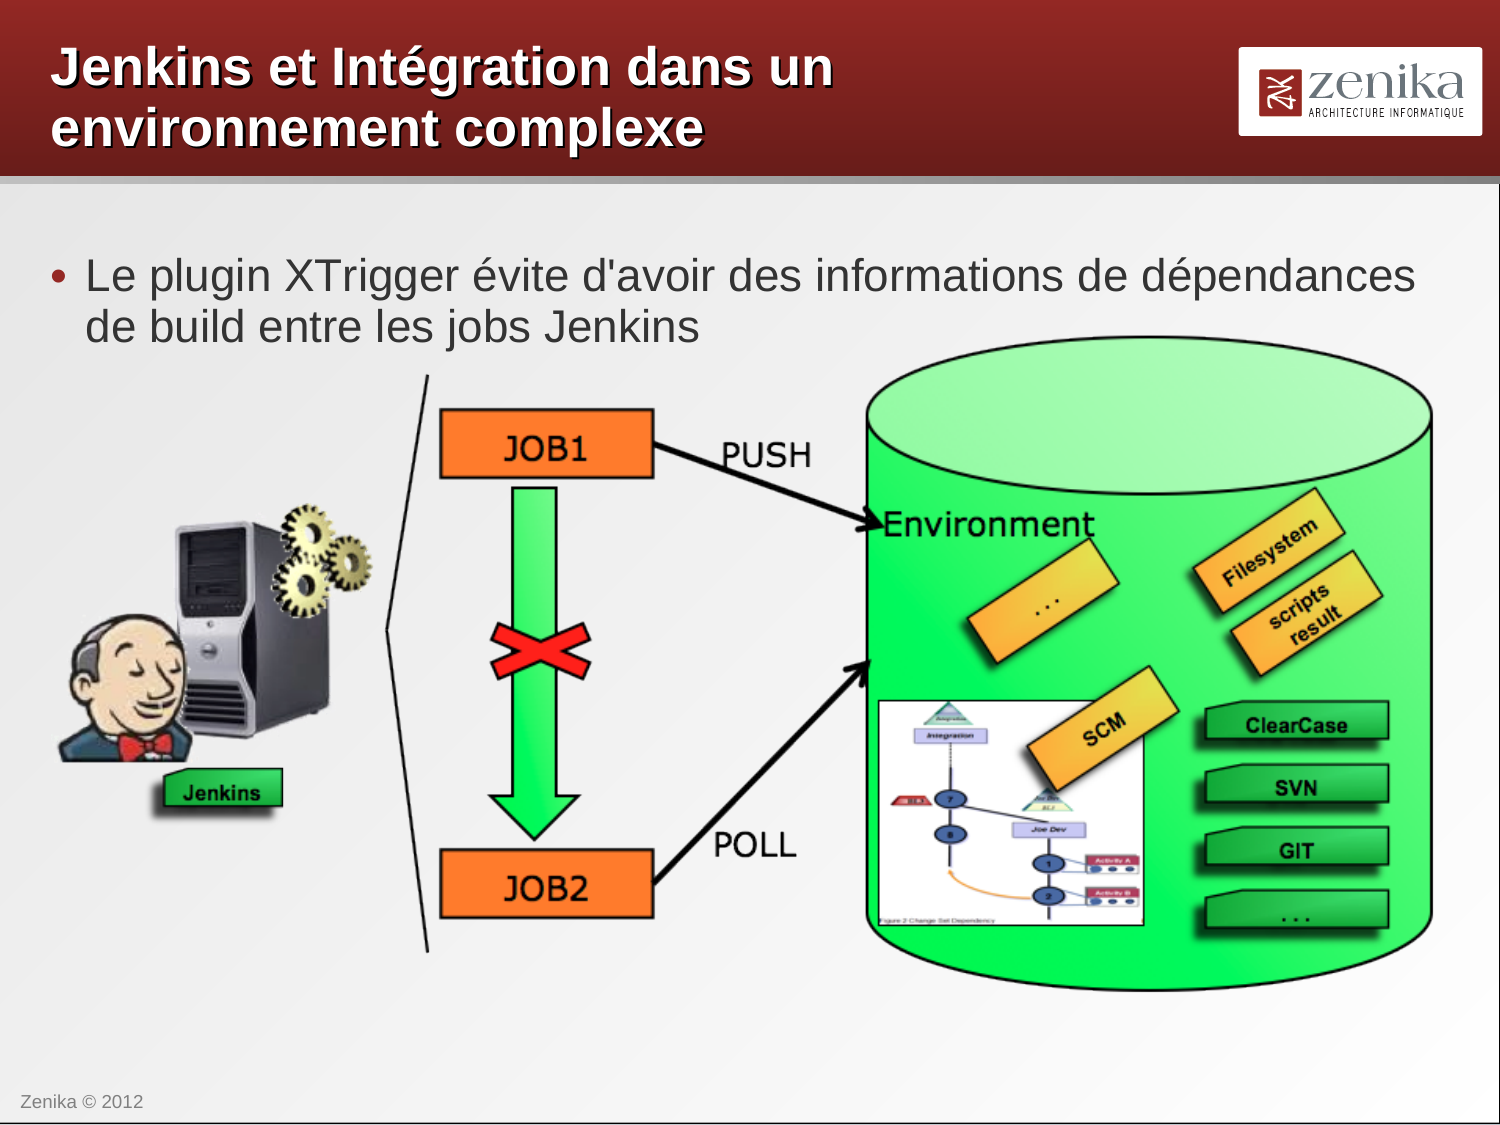

# Jenkins et Intégration dans un environnement complexe
Le plugin XTrigger évite d'avoir des informations de dépendances de build entre les jobs Jenkins